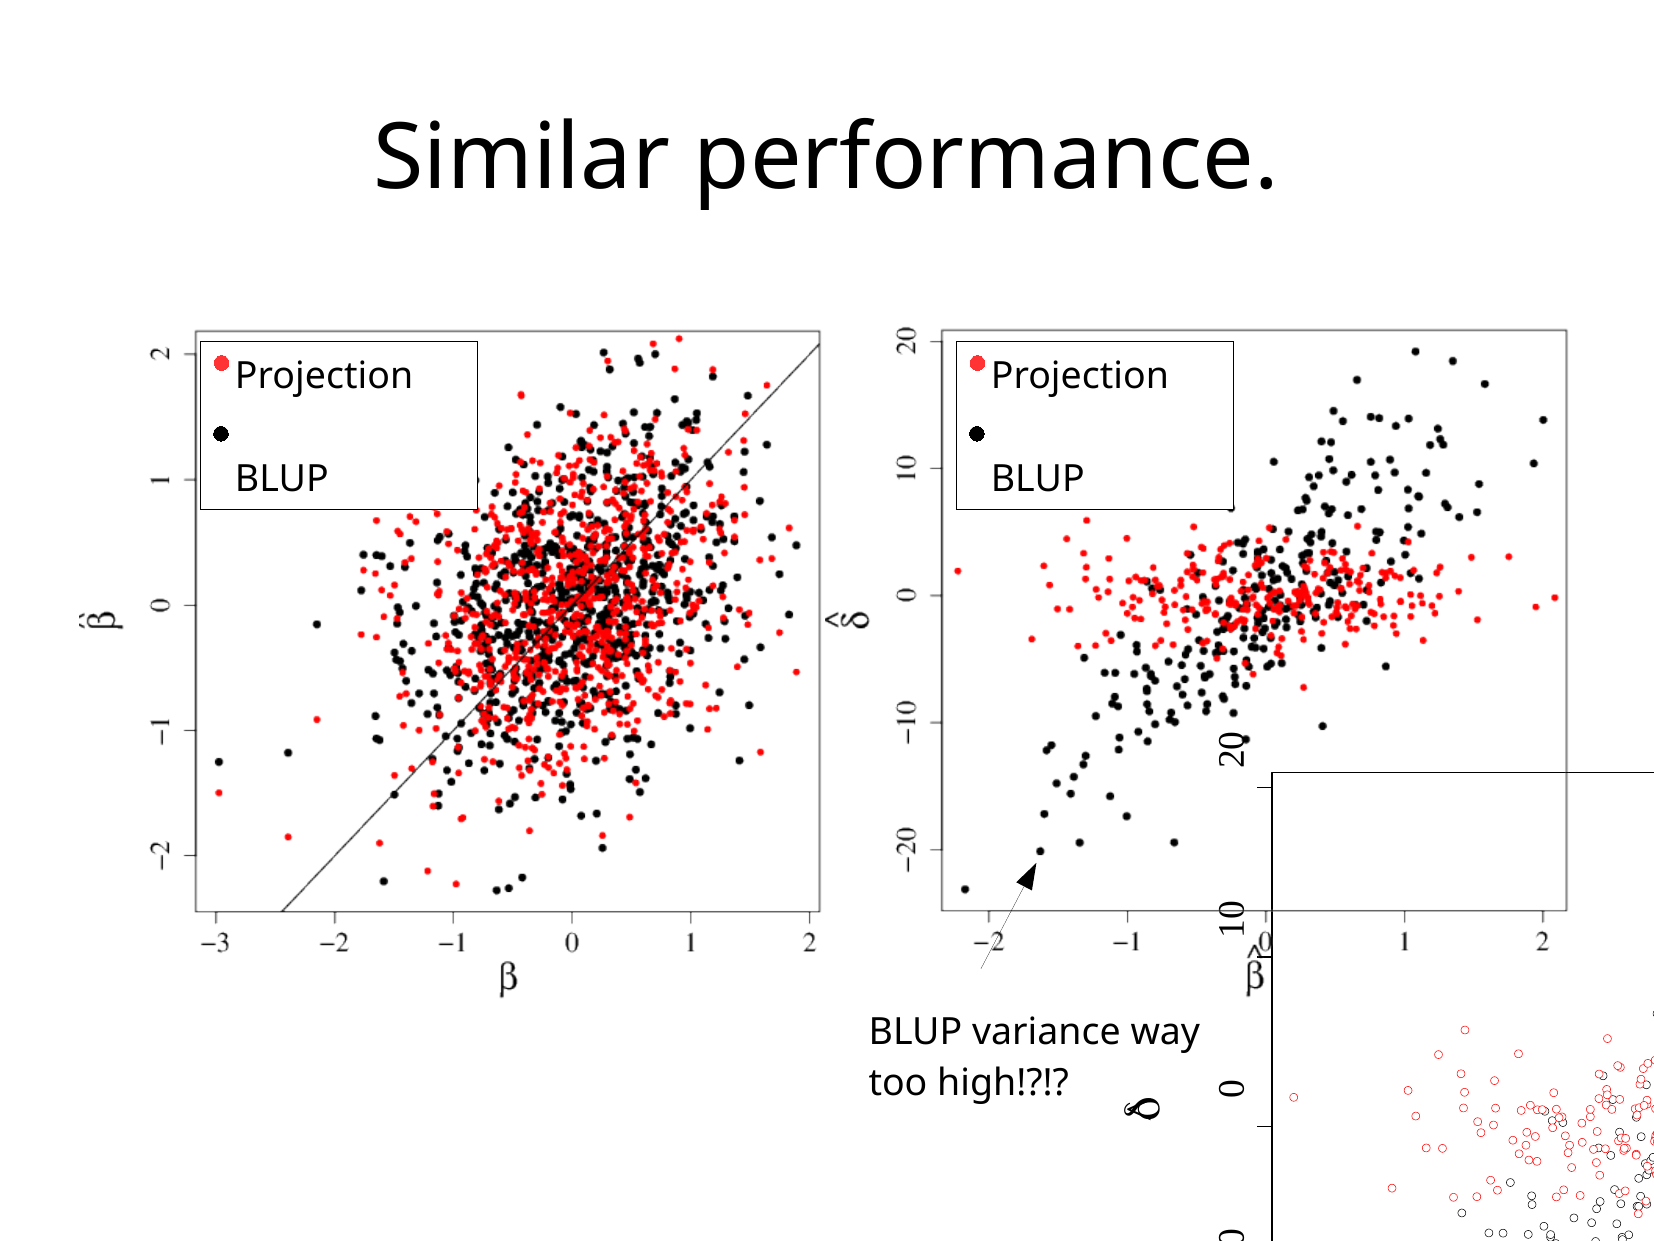

# Similar performance.
 Projection
 BLUP
 Projection
 BLUP
BLUP variance way too high!?!?